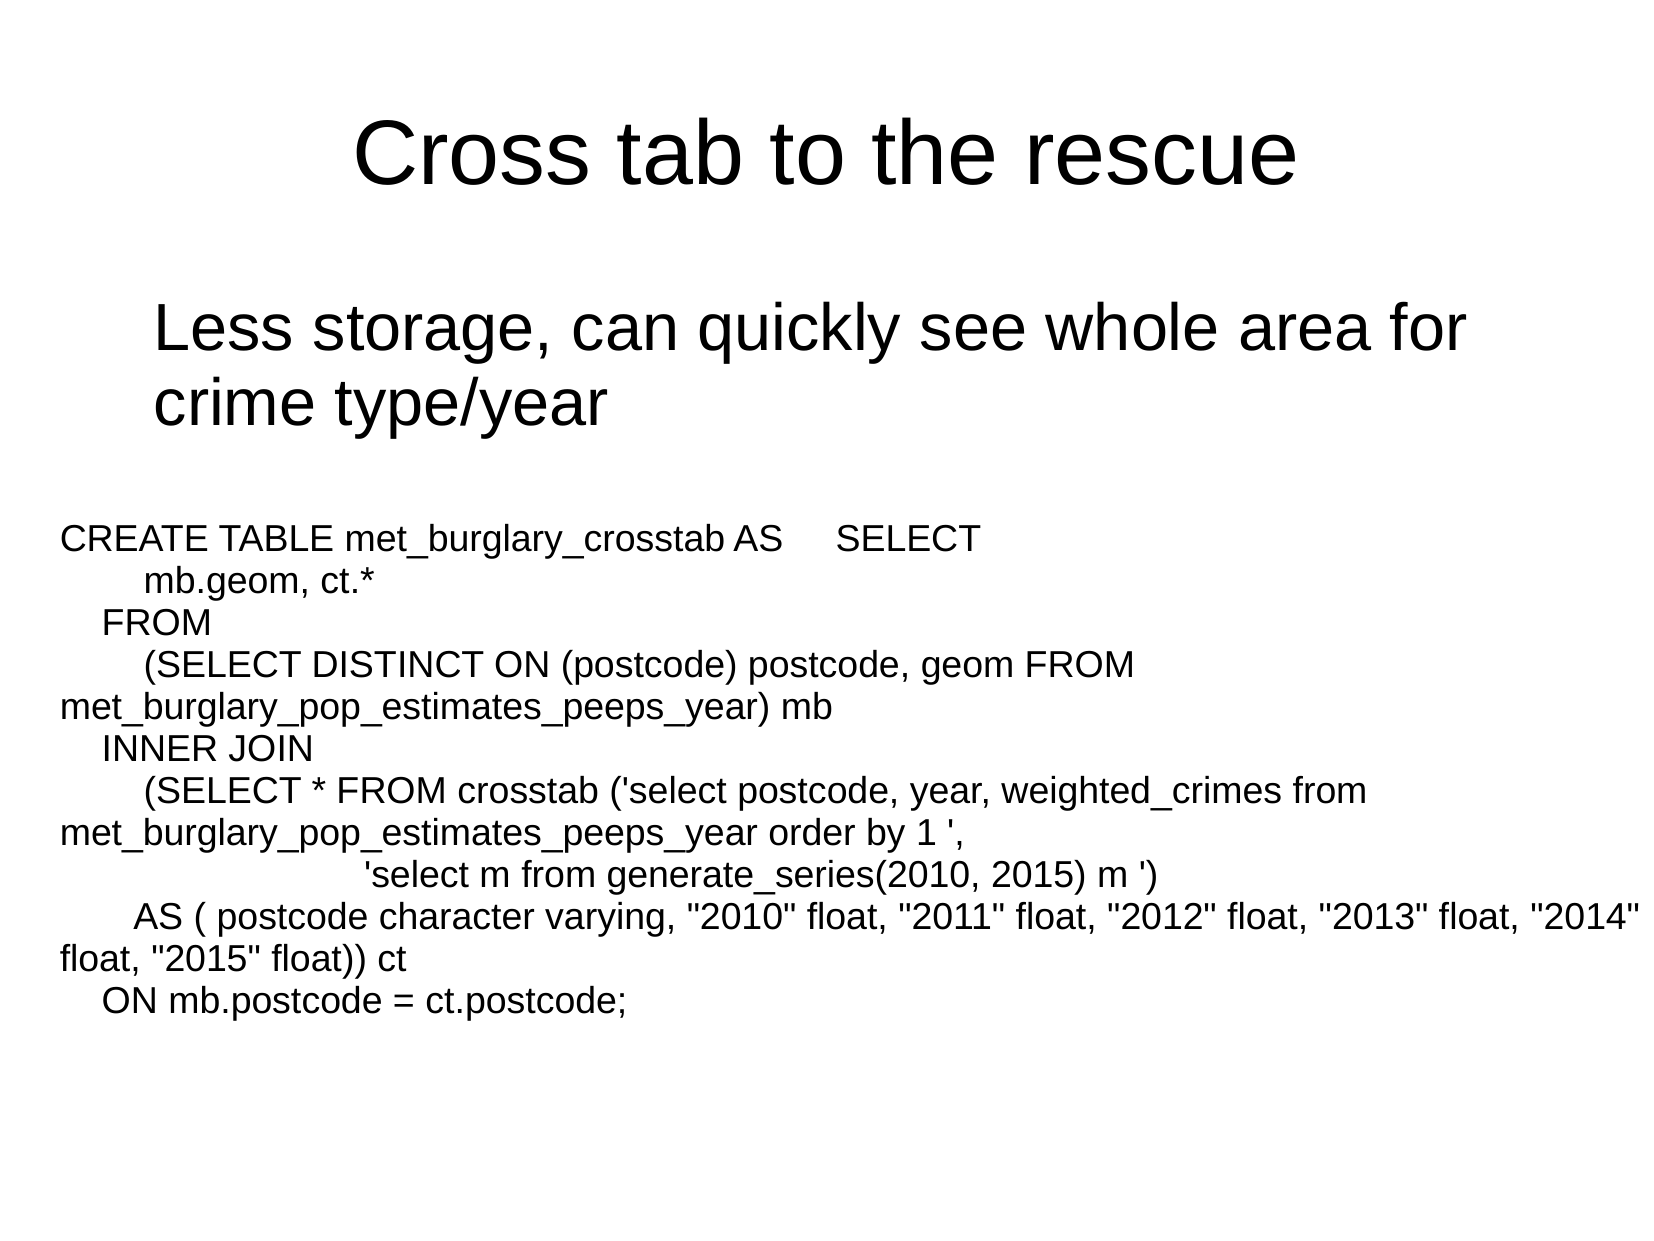

# Cross tab to the rescue
Less storage, can quickly see whole area for crime type/year
CREATE TABLE met_burglary_crosstab AS SELECT
 mb.geom, ct.*
 FROM
 (SELECT DISTINCT ON (postcode) postcode, geom FROM met_burglary_pop_estimates_peeps_year) mb
 INNER JOIN
 (SELECT * FROM crosstab ('select postcode, year, weighted_crimes from met_burglary_pop_estimates_peeps_year order by 1 ',
 'select m from generate_series(2010, 2015) m ')
 AS ( postcode character varying, "2010" float, "2011" float, "2012" float, "2013" float, "2014" float, "2015" float)) ct
 ON mb.postcode = ct.postcode;